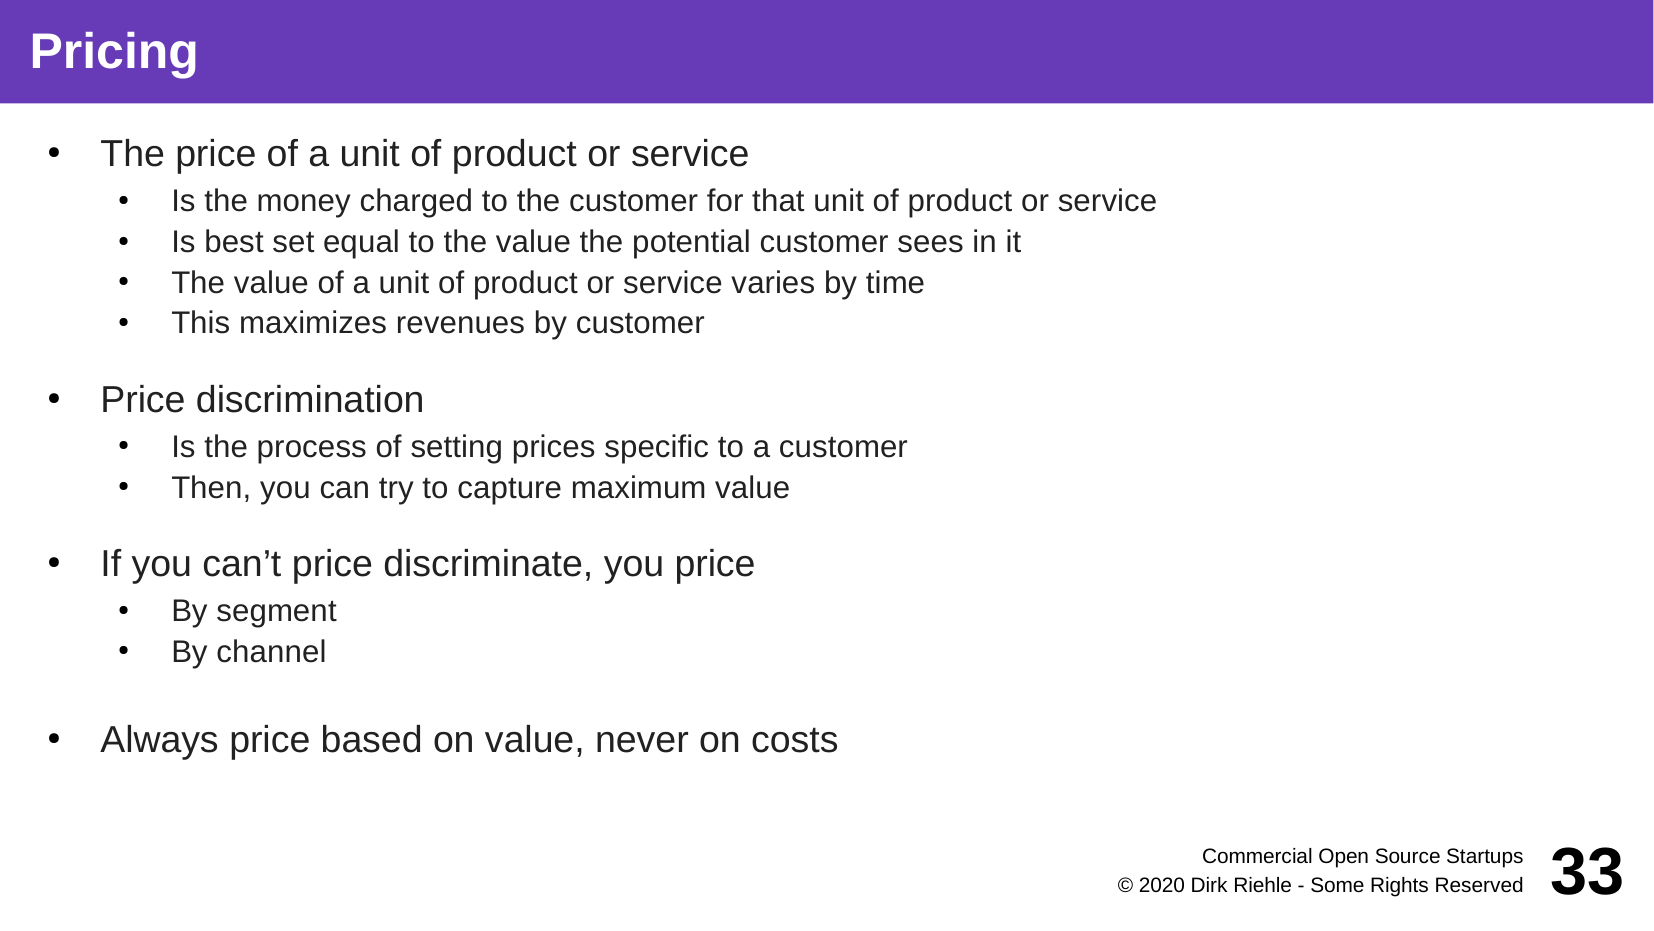

# Pricing
The price of a unit of product or service
Is the money charged to the customer for that unit of product or service
Is best set equal to the value the potential customer sees in it
The value of a unit of product or service varies by time
This maximizes revenues by customer
Price discrimination
Is the process of setting prices specific to a customer
Then, you can try to capture maximum value
If you can’t price discriminate, you price
By segment
By channel
Always price based on value, never on costs
Commercial Open Source Startups
33
© 2020 Dirk Riehle - Some Rights Reserved